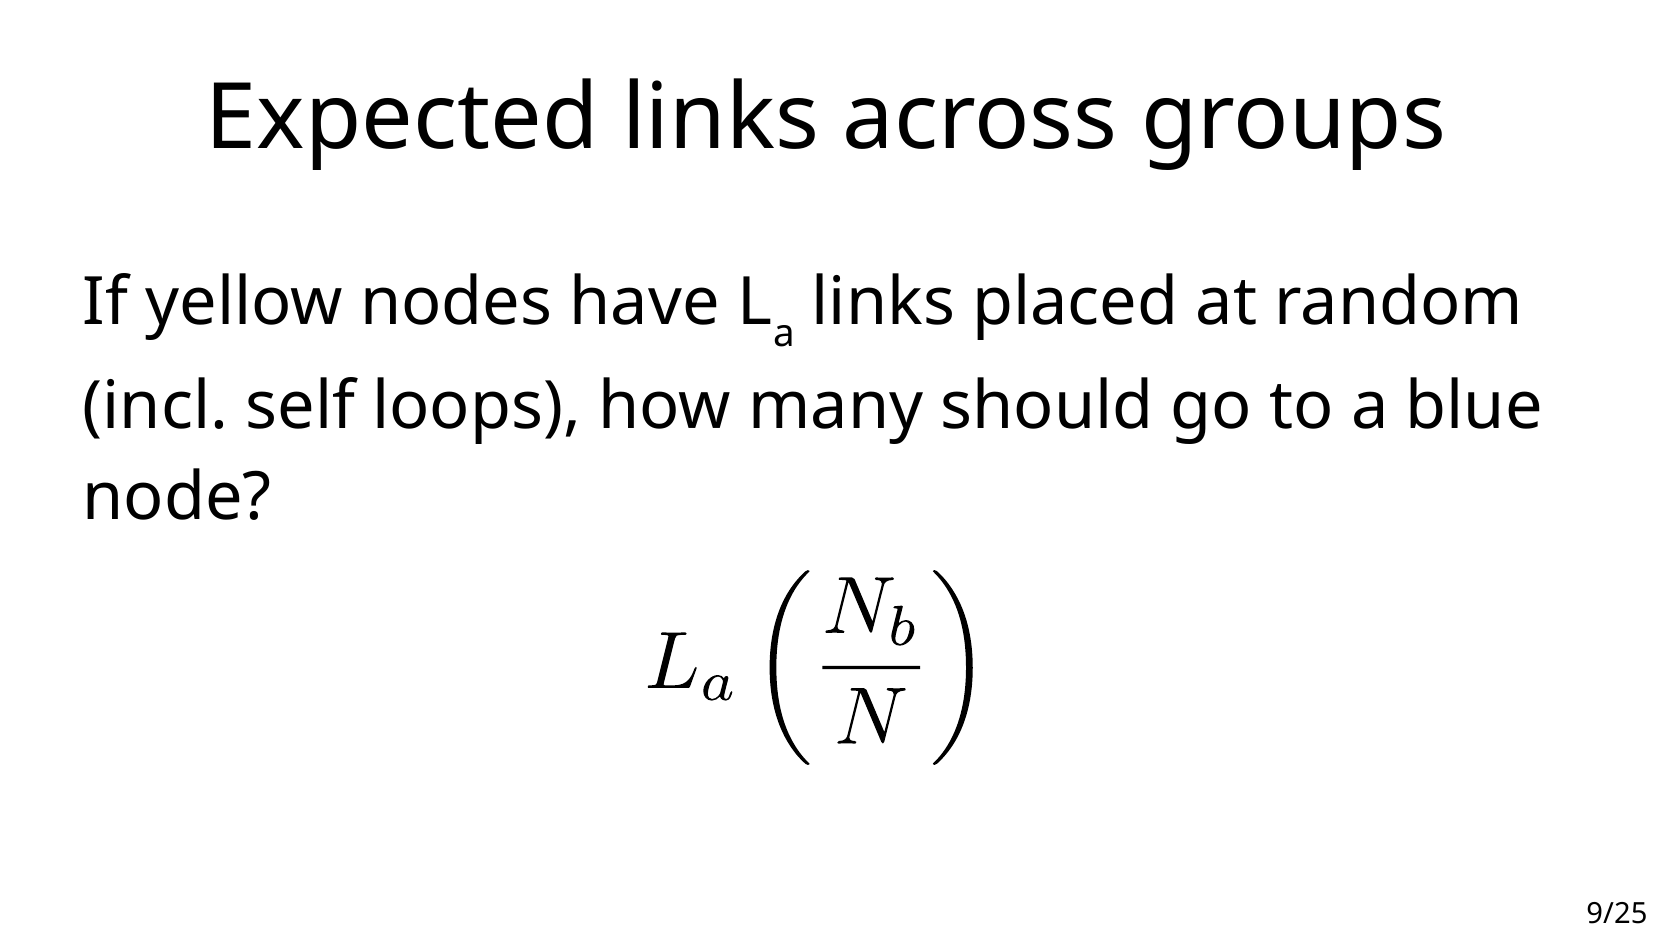

# Expected links across groups
If yellow nodes have La links placed at random (incl. self loops), how many should go to a blue node?
9